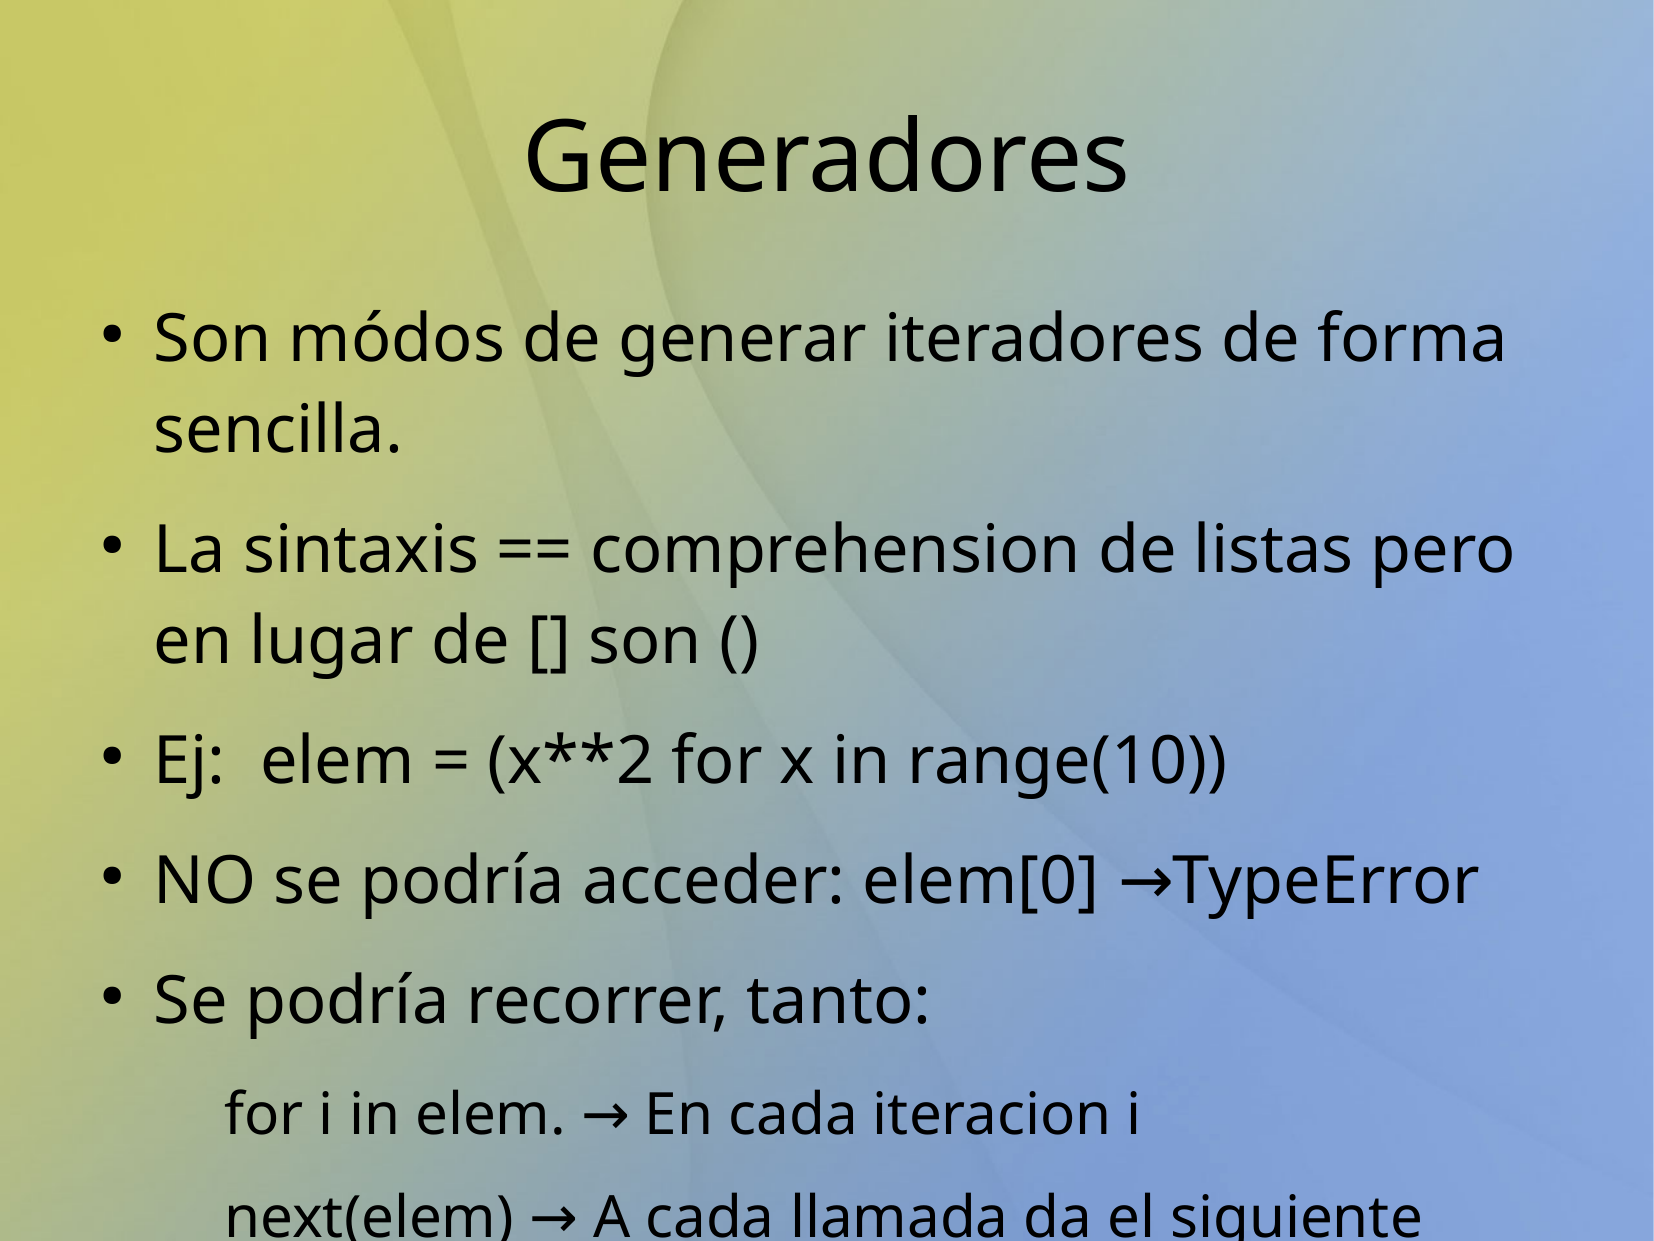

# Generadores
Son módos de generar iteradores de forma sencilla.
La sintaxis == comprehension de listas pero en lugar de [] son ()
Ej: elem = (x**2 for x in range(10))
NO se podría acceder: elem[0] →TypeError
Se podría recorrer, tanto:
for i in elem. → En cada iteracion i
next(elem) → A cada llamada da el siguiente